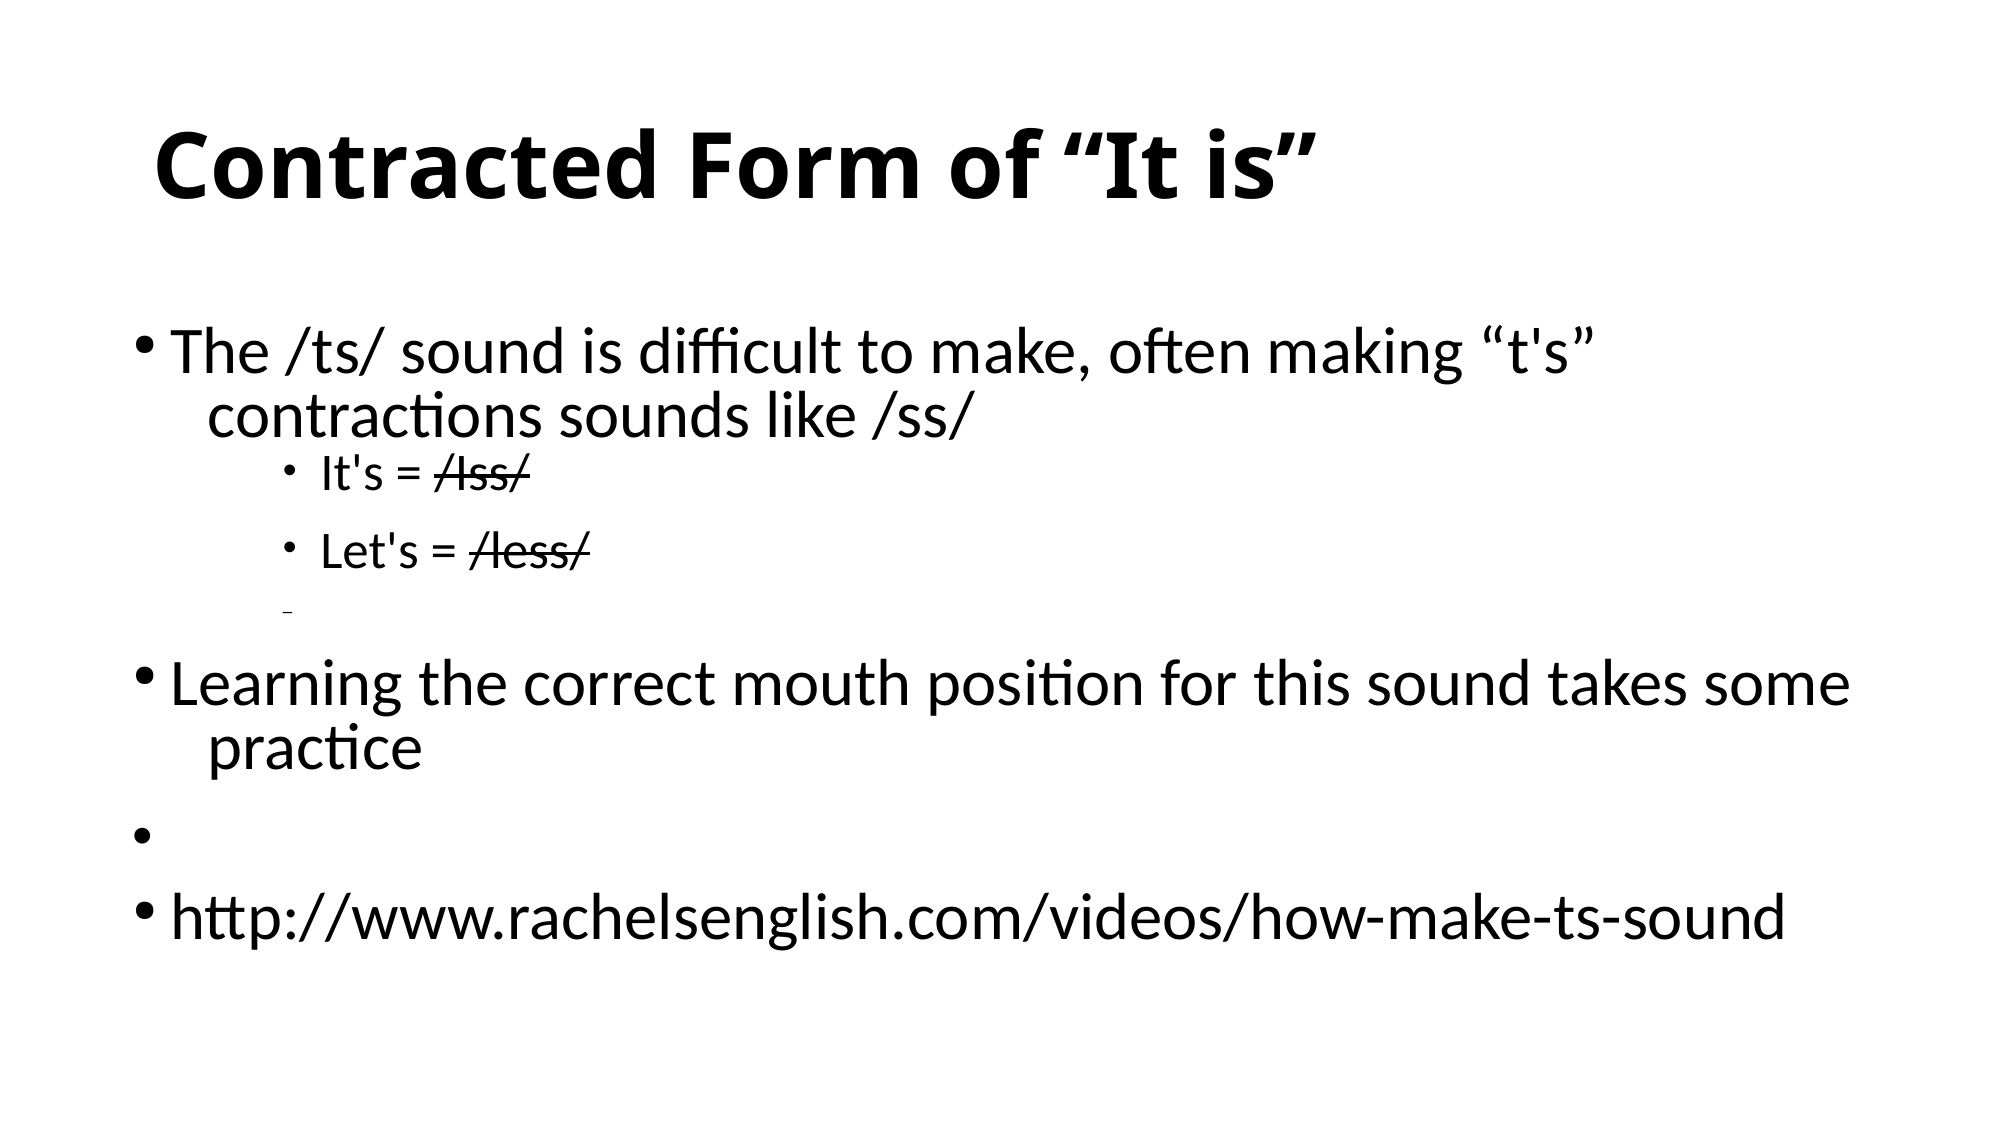

# Contracted Form of “It is”
The /ts/ sound is difficult to make, often making “t's” contractions sounds like /ss/
It's = /Iss/
Let's = /less/
Learning the correct mouth position for this sound takes some practice
http://www.rachelsenglish.com/videos/how-make-ts-sound